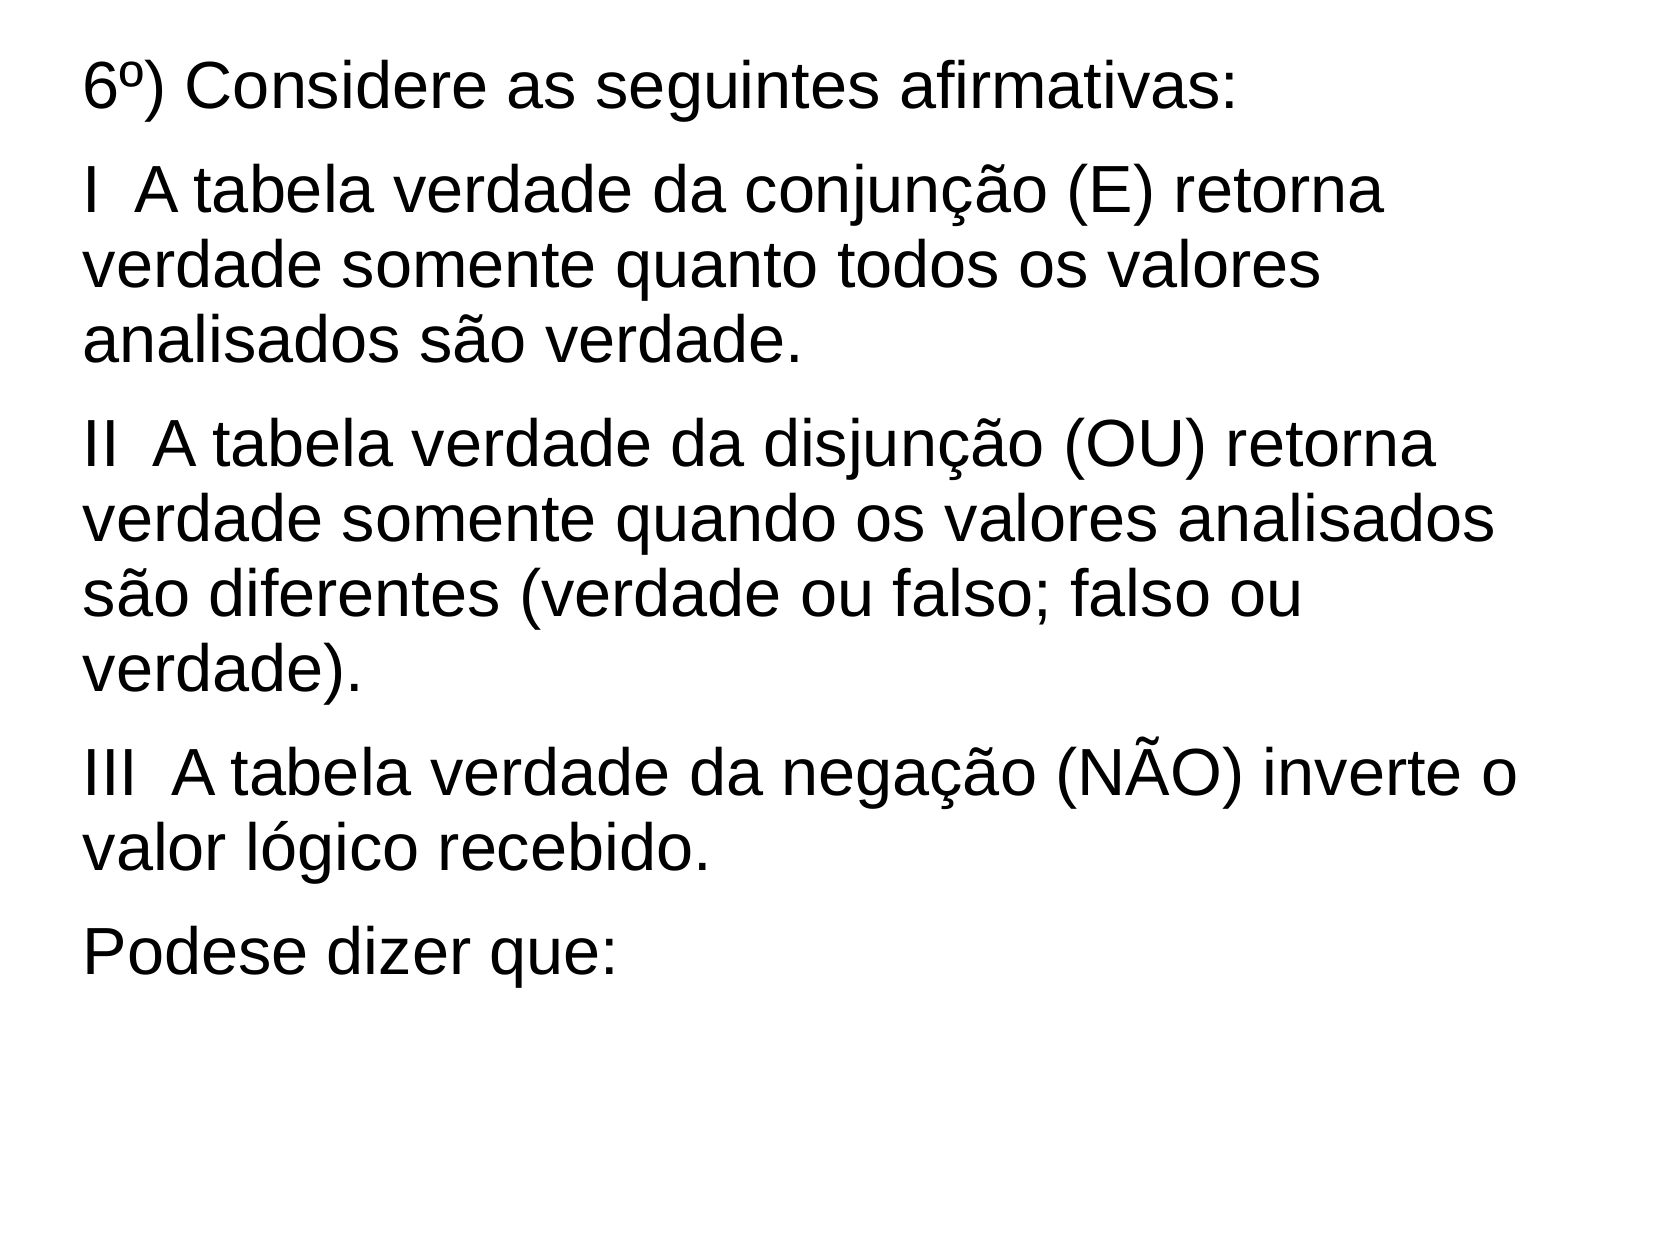

# 6º) Considere as seguintes afirmativas:
I ­ A tabela verdade da conjunção (E) retorna verdade somente quanto todos os valores analisados são verdade.
II ­ A tabela verdade da disjunção (OU) retorna verdade somente quando os valores analisados são diferentes (verdade ou falso; falso ou verdade).
III ­ A tabela verdade da negação (NÃO) inverte o valor lógico recebido.
Pode­se dizer que: